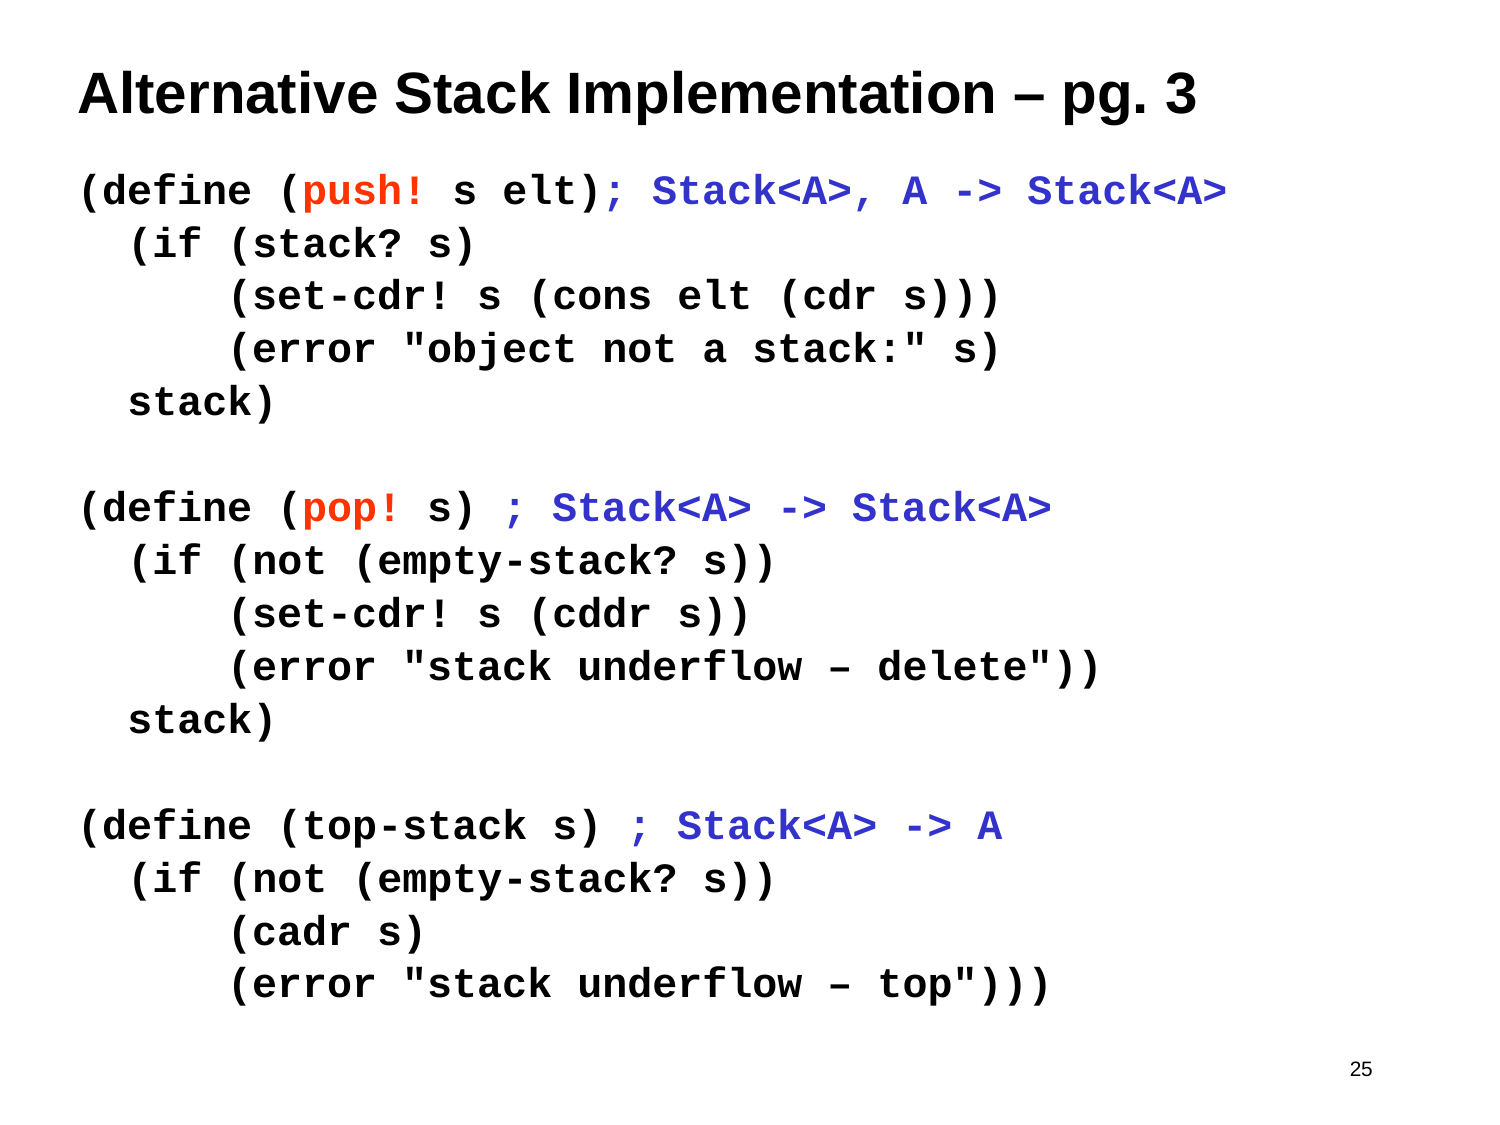

# Alternative Stack Implementation – pg. 3
(define (push! s elt); Stack<A>, A -> Stack<A>
 (if (stack? s)
 (set-cdr! s (cons elt (cdr s)))
 (error "object not a stack:" s)
 stack)
(define (pop! s) ; Stack<A> -> Stack<A>
 (if (not (empty-stack? s))
 (set-cdr! s (cddr s))
 (error "stack underflow – delete"))
 stack)
(define (top-stack s) ; Stack<A> -> A
 (if (not (empty-stack? s))
 (cadr s)
 (error "stack underflow – top")))
25